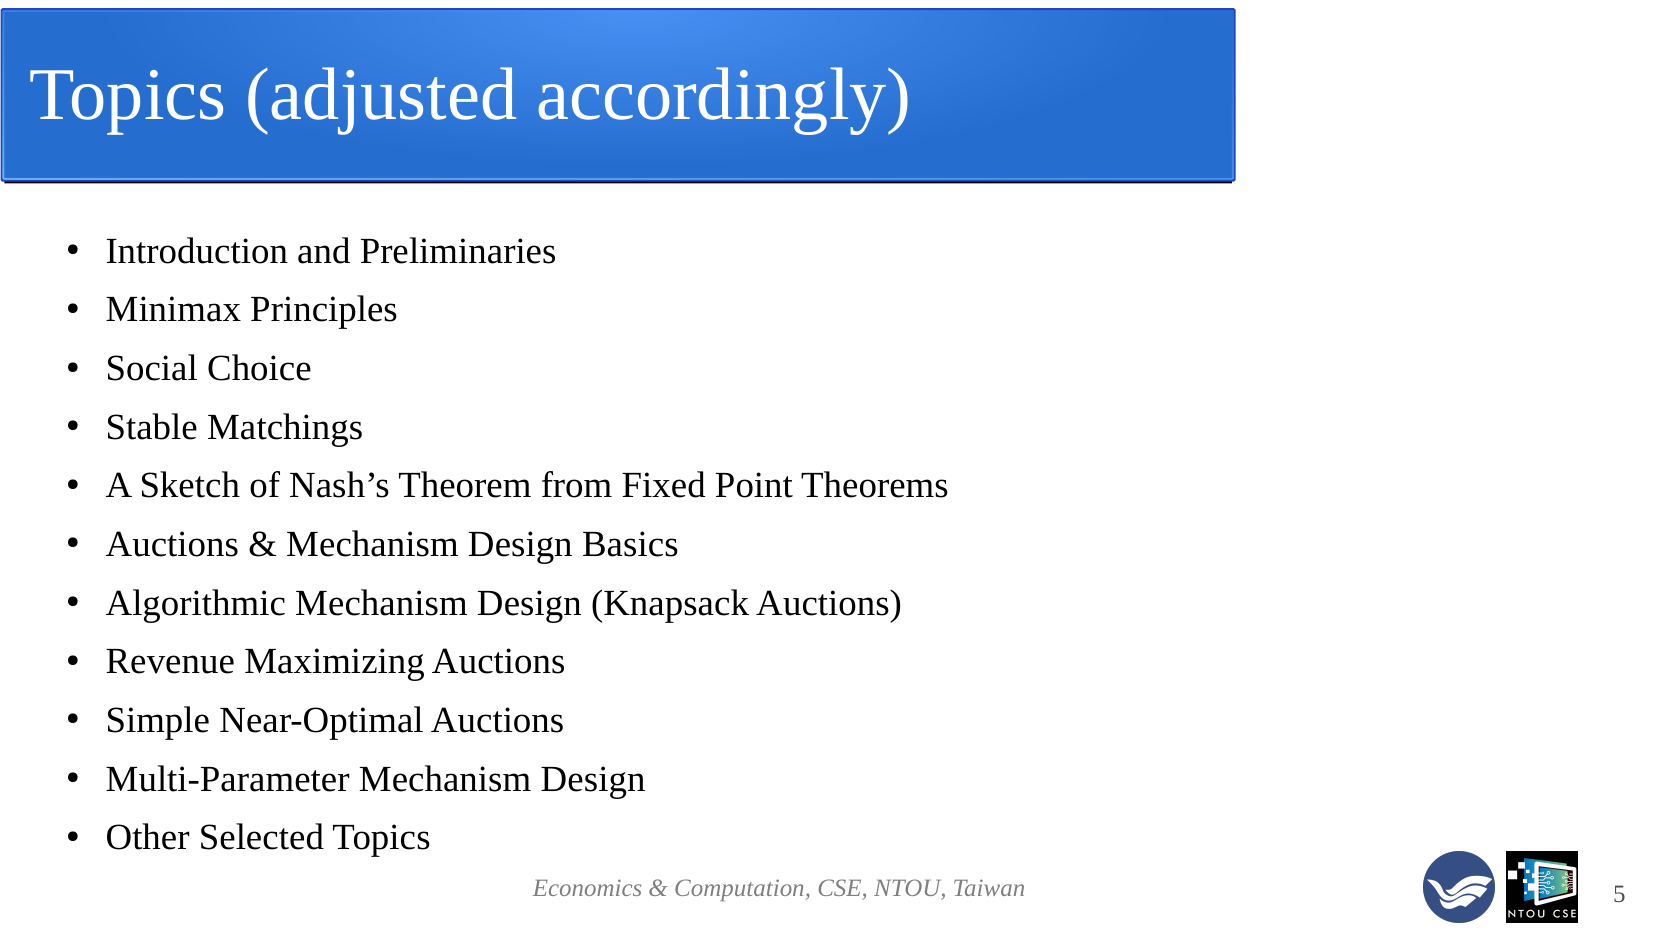

# Topics (adjusted accordingly)
Introduction and Preliminaries
Minimax Principles
Social Choice
Stable Matchings
A Sketch of Nash’s Theorem from Fixed Point Theorems
Auctions & Mechanism Design Basics
Algorithmic Mechanism Design (Knapsack Auctions)
Revenue Maximizing Auctions
Simple Near-Optimal Auctions
Multi-Parameter Mechanism Design
Other Selected Topics
Economics & Computation, CSE, NTOU, Taiwan
5